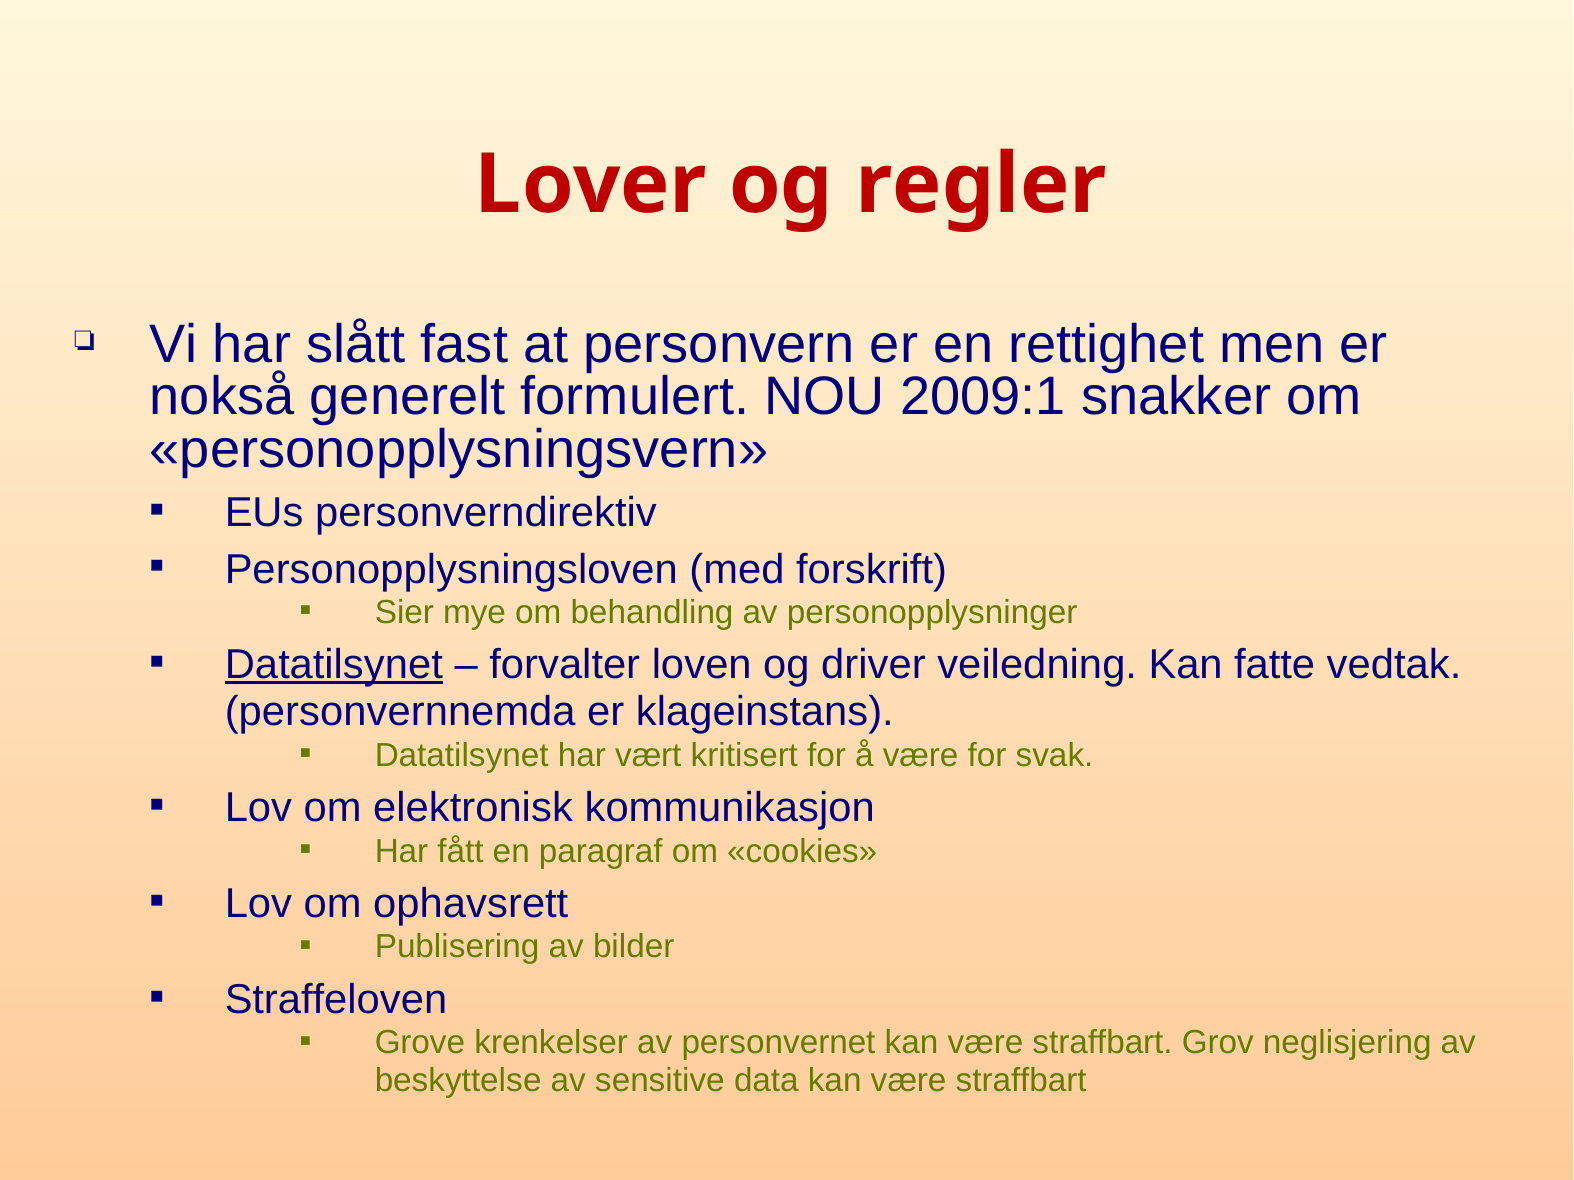

# Lover og regler
Vi har slått fast at personvern er en rettighet men er nokså generelt formulert. NOU 2009:1 snakker om «personopplysningsvern»
EUs personverndirektiv
Personopplysningsloven (med forskrift)
Sier mye om behandling av personopplysninger
Datatilsynet – forvalter loven og driver veiledning. Kan fatte vedtak. (personvernnemda er klageinstans).
Datatilsynet har vært kritisert for å være for svak.
Lov om elektronisk kommunikasjon
Har fått en paragraf om «cookies»
Lov om ophavsrett
Publisering av bilder
Straffeloven
Grove krenkelser av personvernet kan være straffbart. Grov neglisjering av beskyttelse av sensitive data kan være straffbart